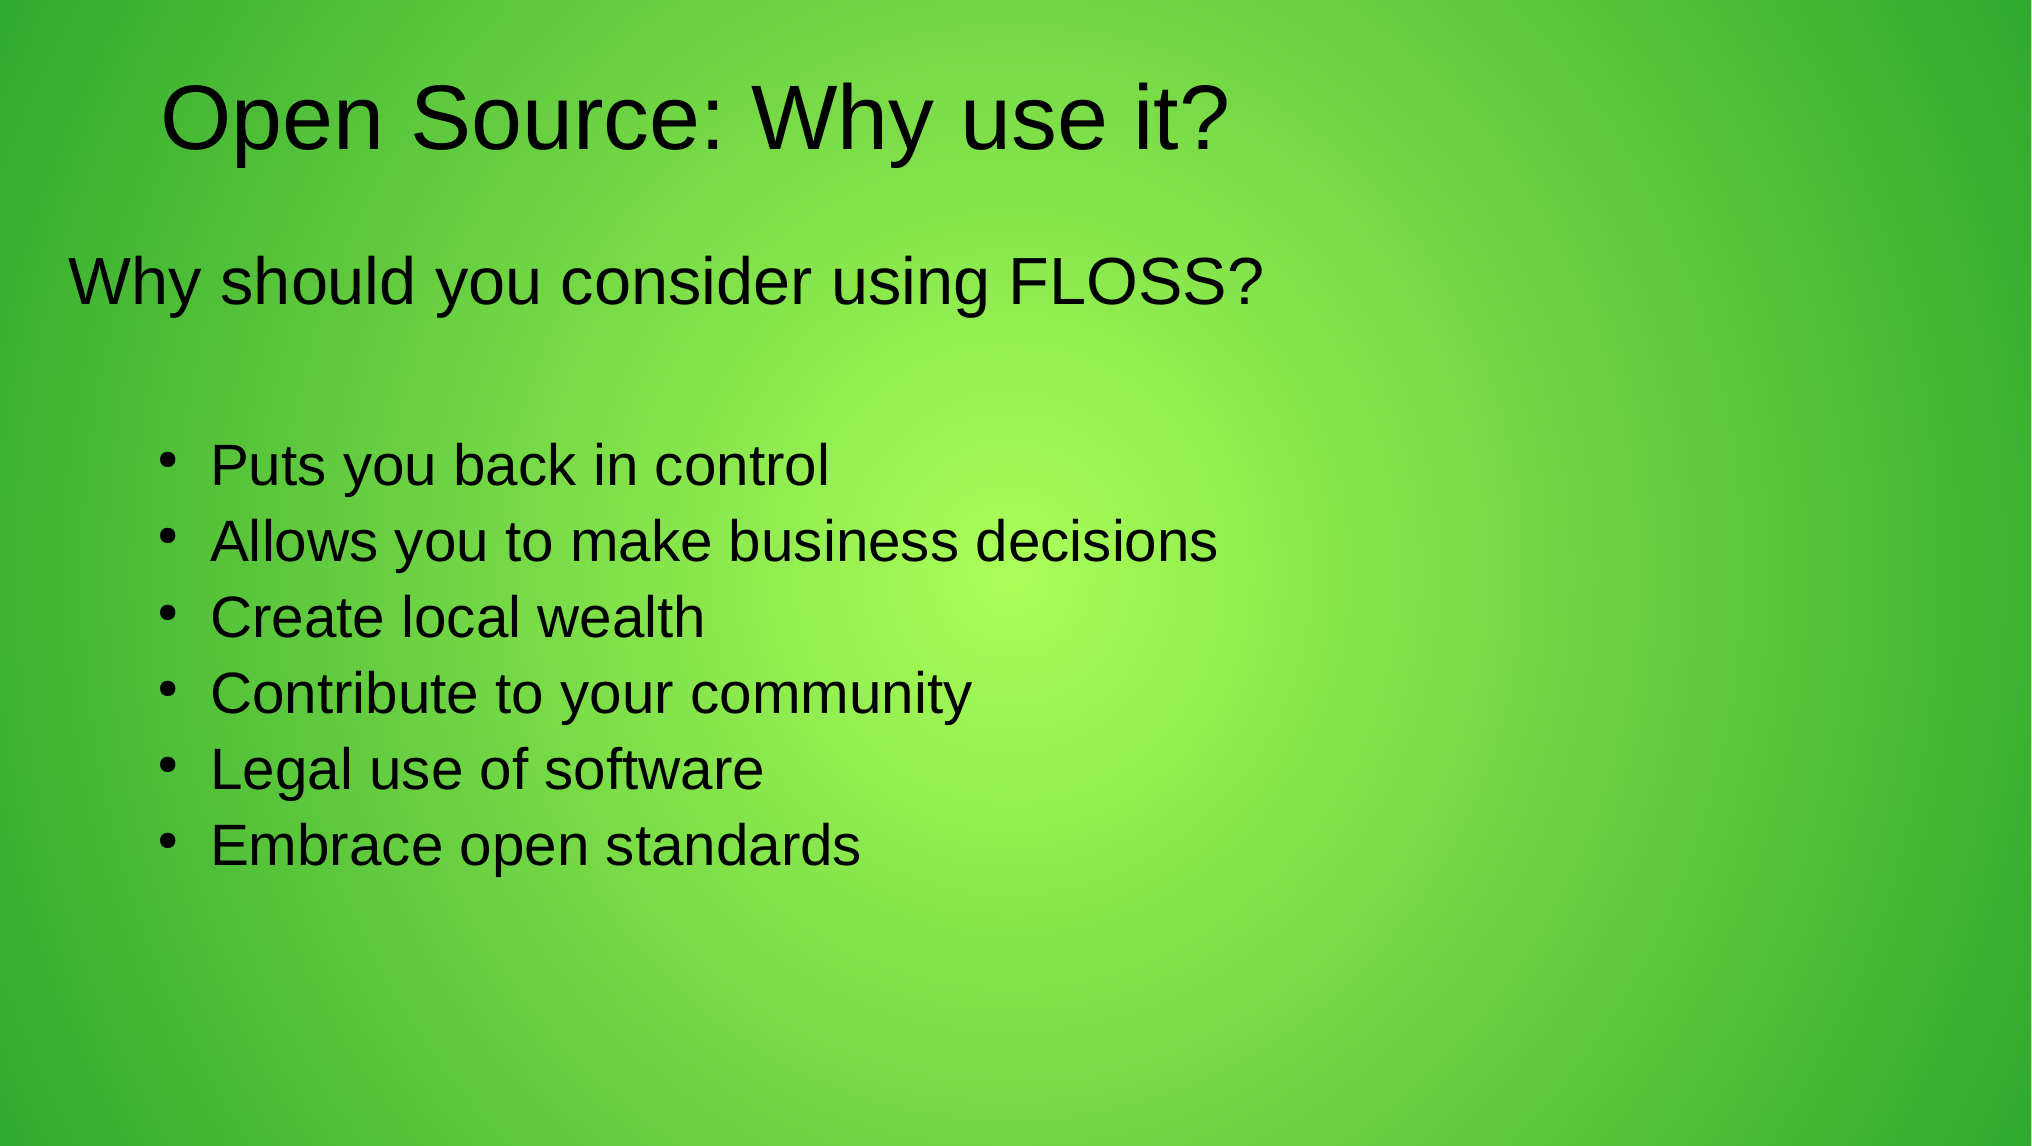

# Open Source: Why use it?
Why should you consider using FLOSS?
Puts you back in control
Allows you to make business decisions
Create local wealth
Contribute to your community
Legal use of software
Embrace open standards